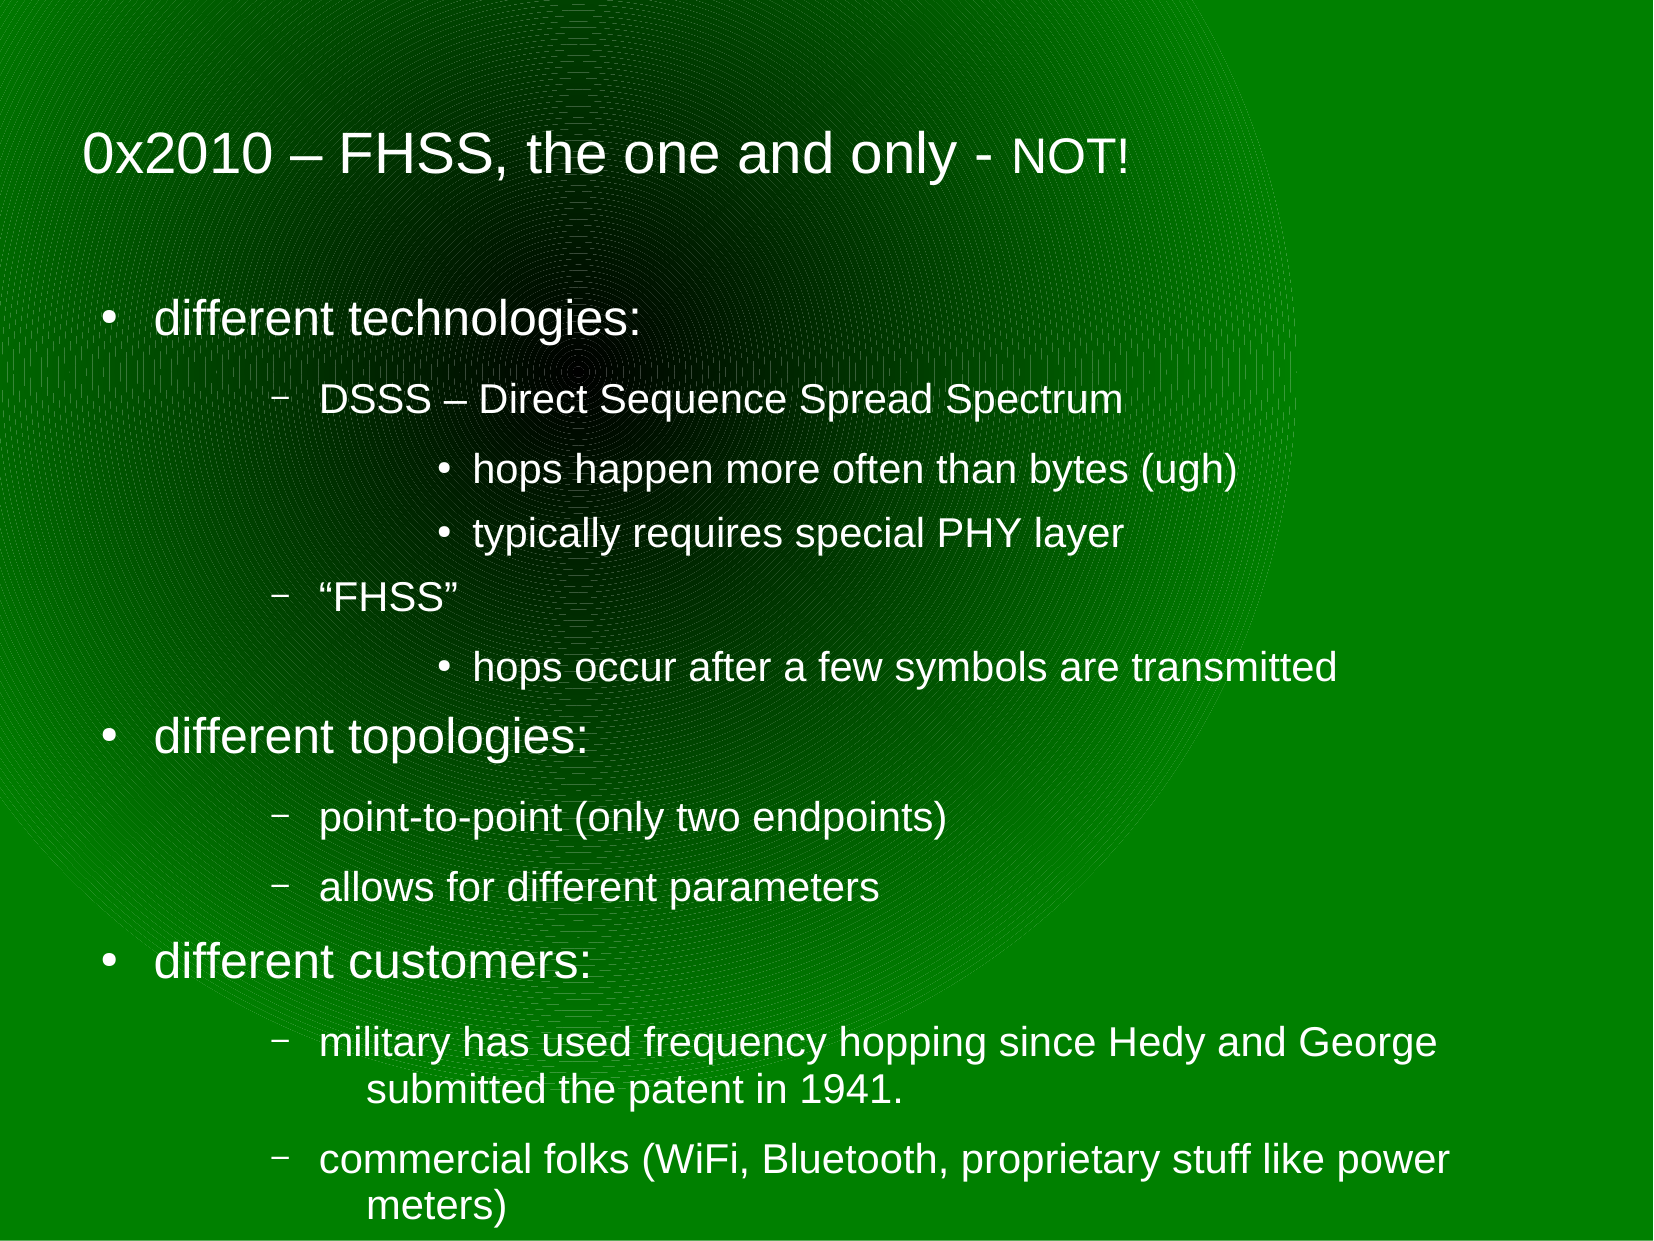

# 0x2010 – FHSS, the one and only - NOT!
different technologies:
DSSS – Direct Sequence Spread Spectrum
hops happen more often than bytes (ugh)
typically requires special PHY layer
“FHSS”
hops occur after a few symbols are transmitted
different topologies:
point-to-point (only two endpoints)
allows for different parameters
different customers:
military has used frequency hopping since Hedy and George submitted the patent in 1941.
commercial folks (WiFi, Bluetooth, proprietary stuff like power meters)